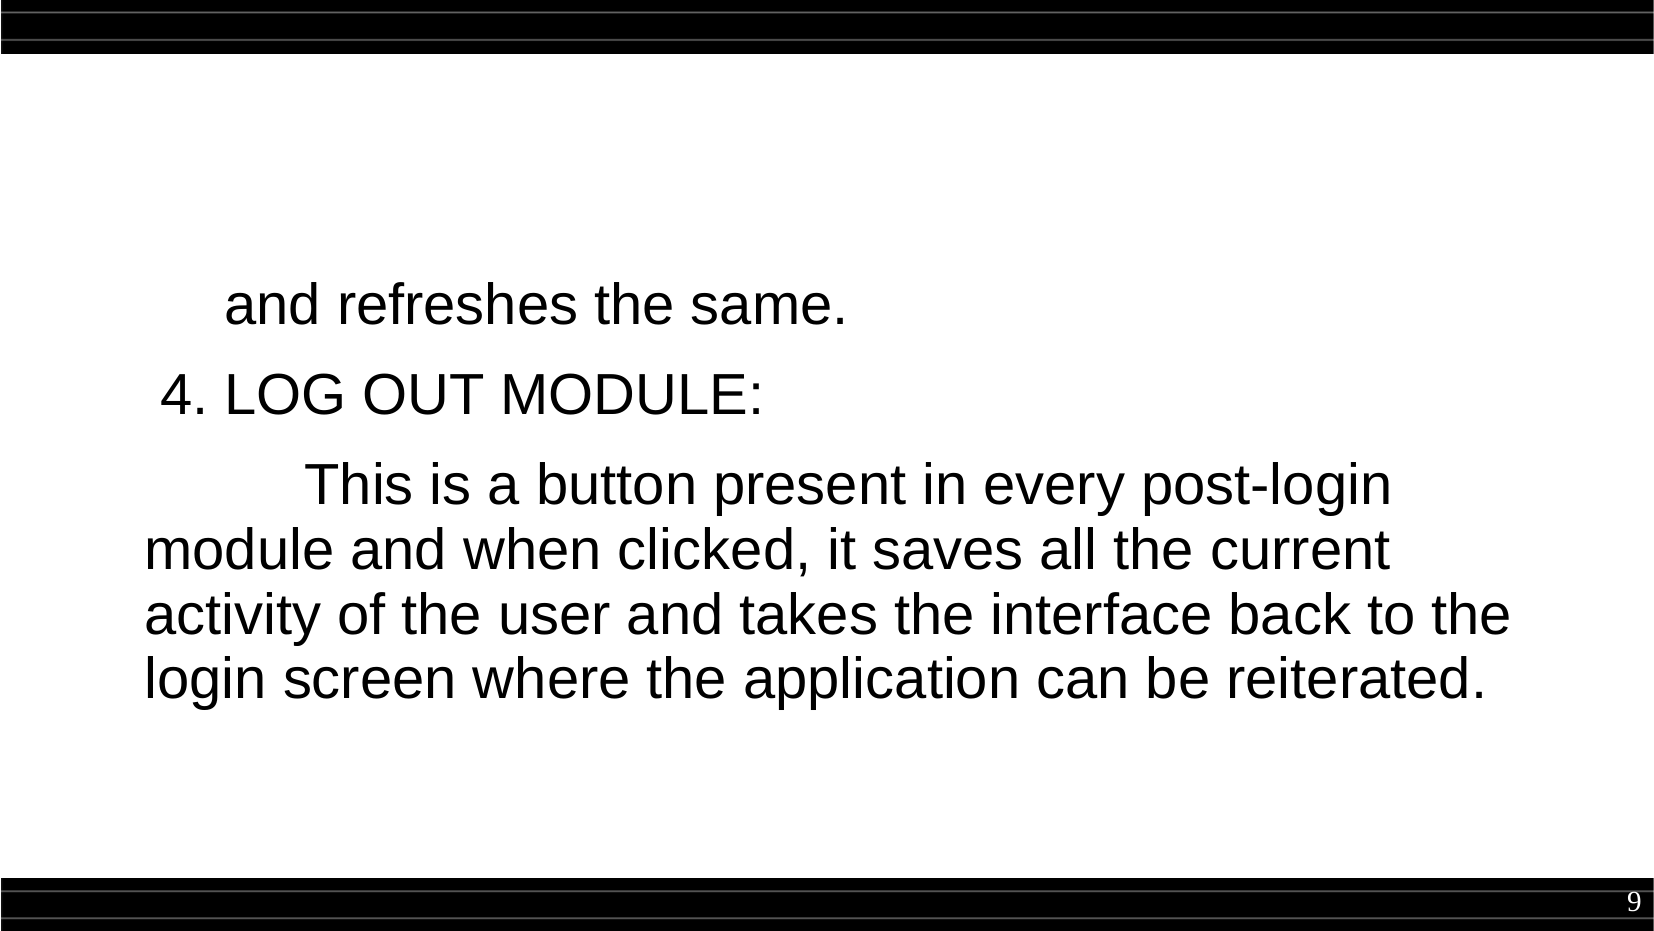

#
 and refreshes the same.
 4. LOG OUT MODULE:
 This is a button present in every post-login module and when clicked, it saves all the current activity of the user and takes the interface back to the login screen where the application can be reiterated.